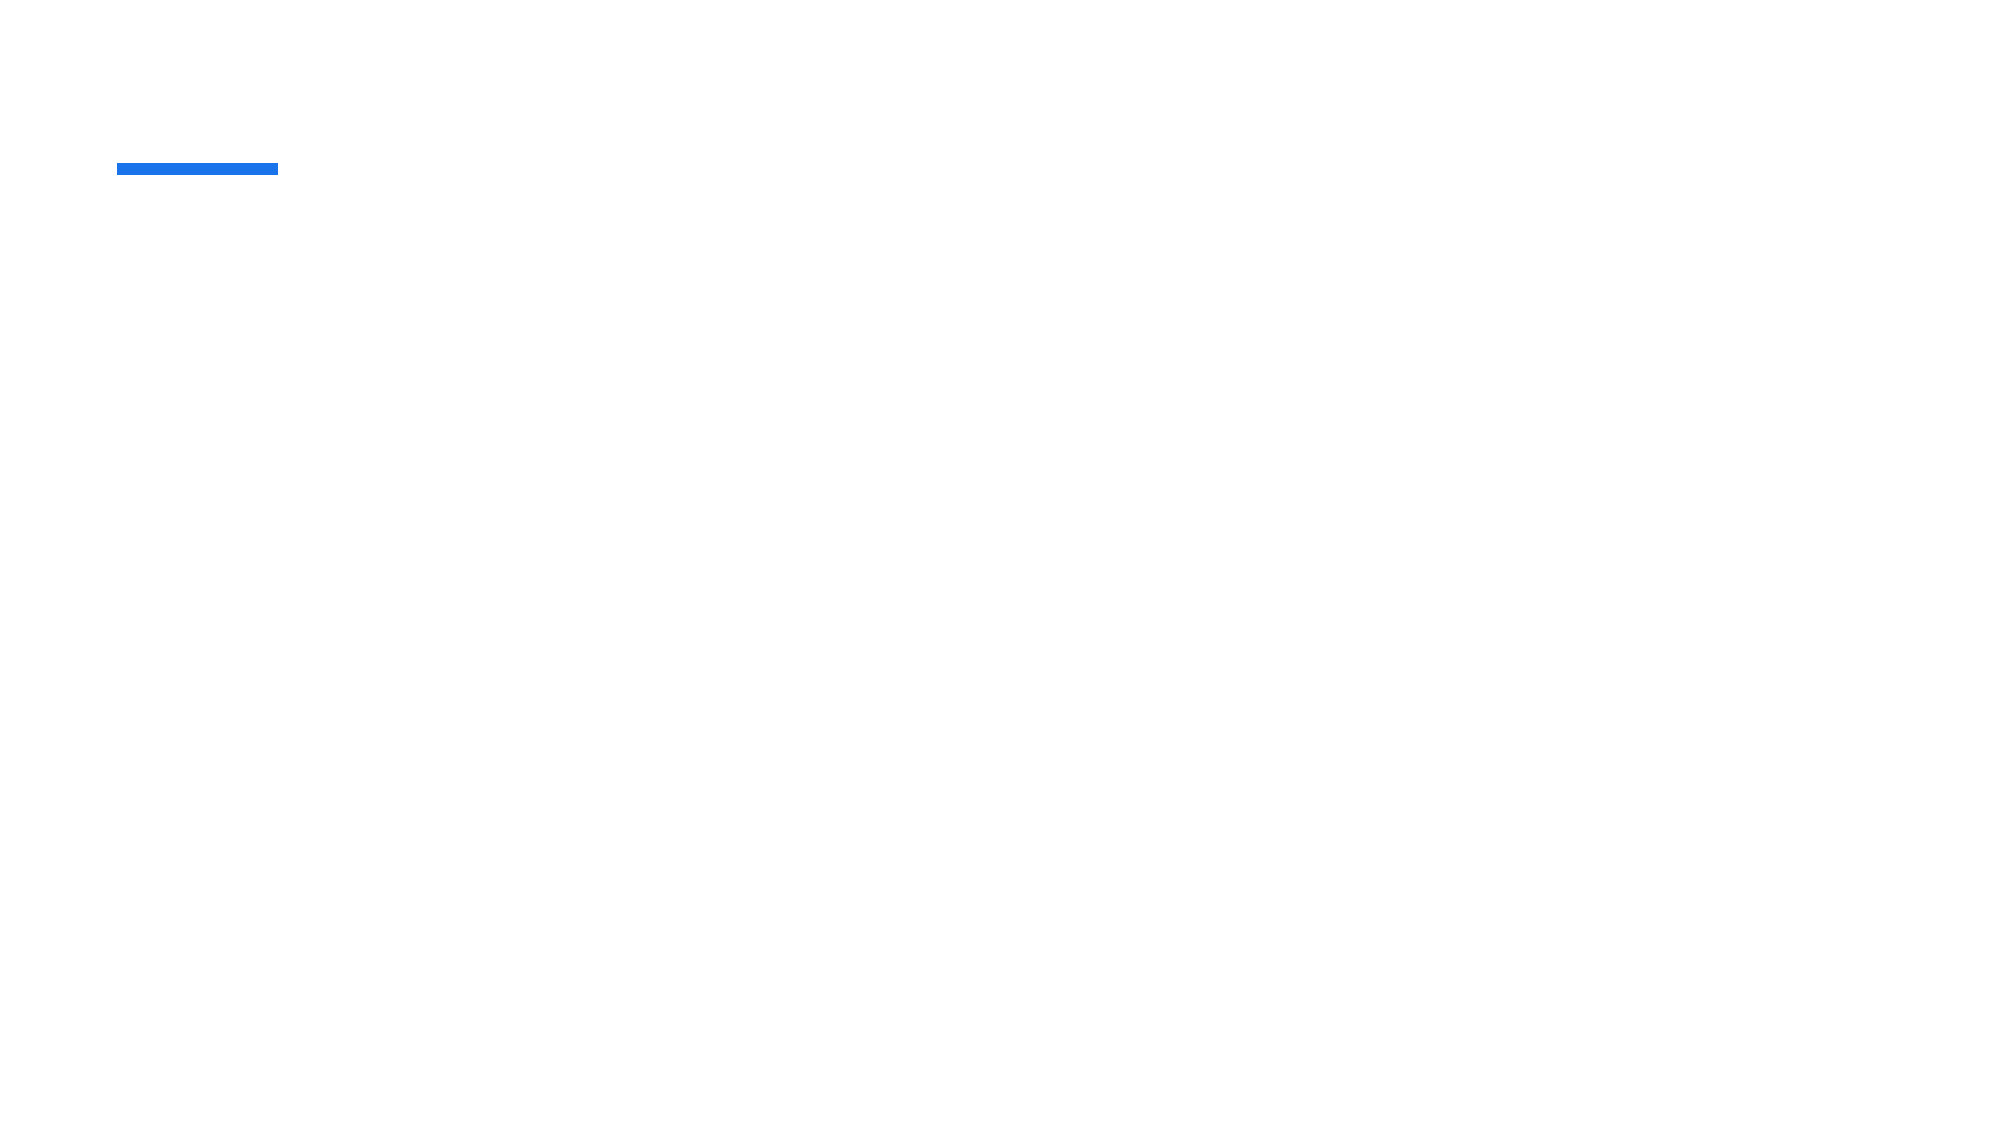

# TOC
Introduction → Problem Statement → Methodology →
Key Insights → Challenges → Learnings → Conclusion